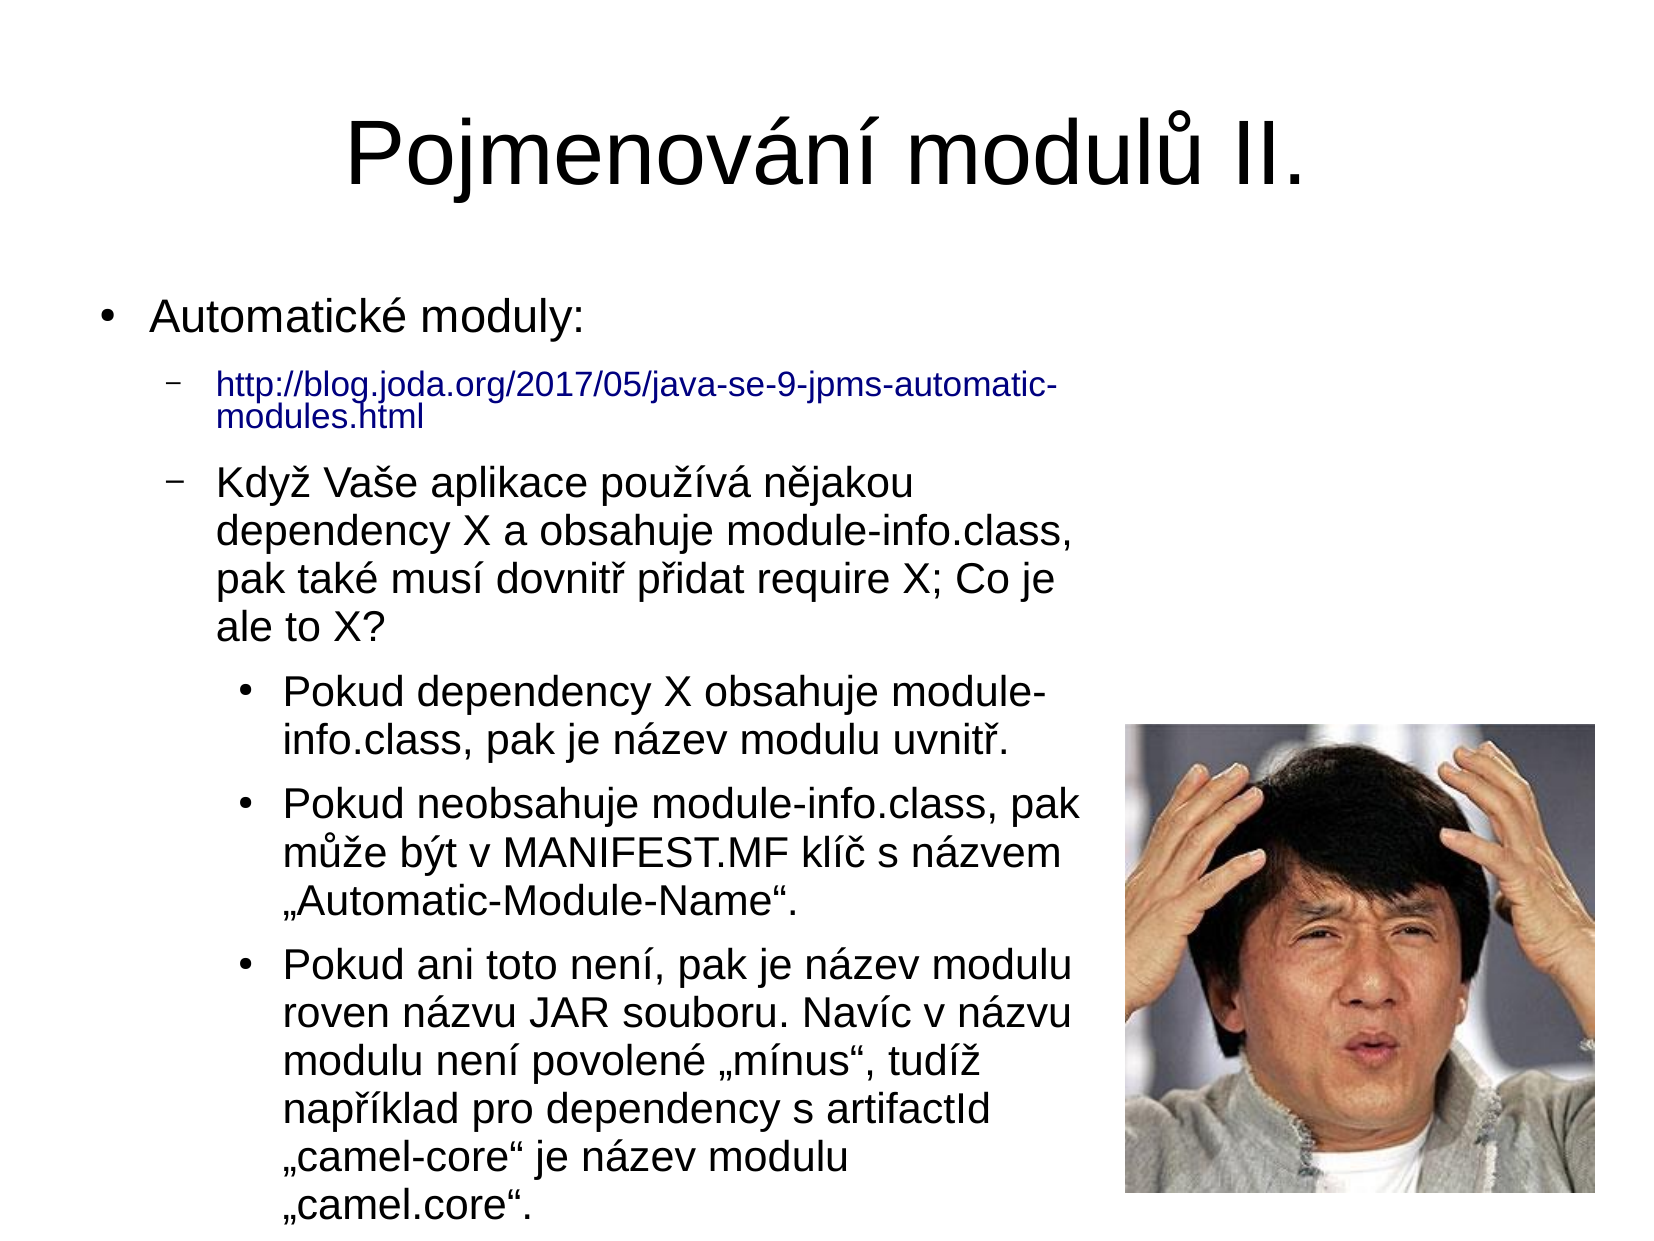

# Pojmenování modulů II.
Automatické moduly:
http://blog.joda.org/2017/05/java-se-9-jpms-automatic-modules.html
Když Vaše aplikace používá nějakou dependency X a obsahuje module-info.class, pak také musí dovnitř přidat require X; Co je ale to X?
Pokud dependency X obsahuje module-info.class, pak je název modulu uvnitř.
Pokud neobsahuje module-info.class, pak může být v MANIFEST.MF klíč s názvem „Automatic-Module-Name“.
Pokud ani toto není, pak je název modulu roven názvu JAR souboru. Navíc v názvu modulu není povolené „mínus“, tudíž například pro dependency s artifactId „camel-core“ je název modulu „camel.core“.